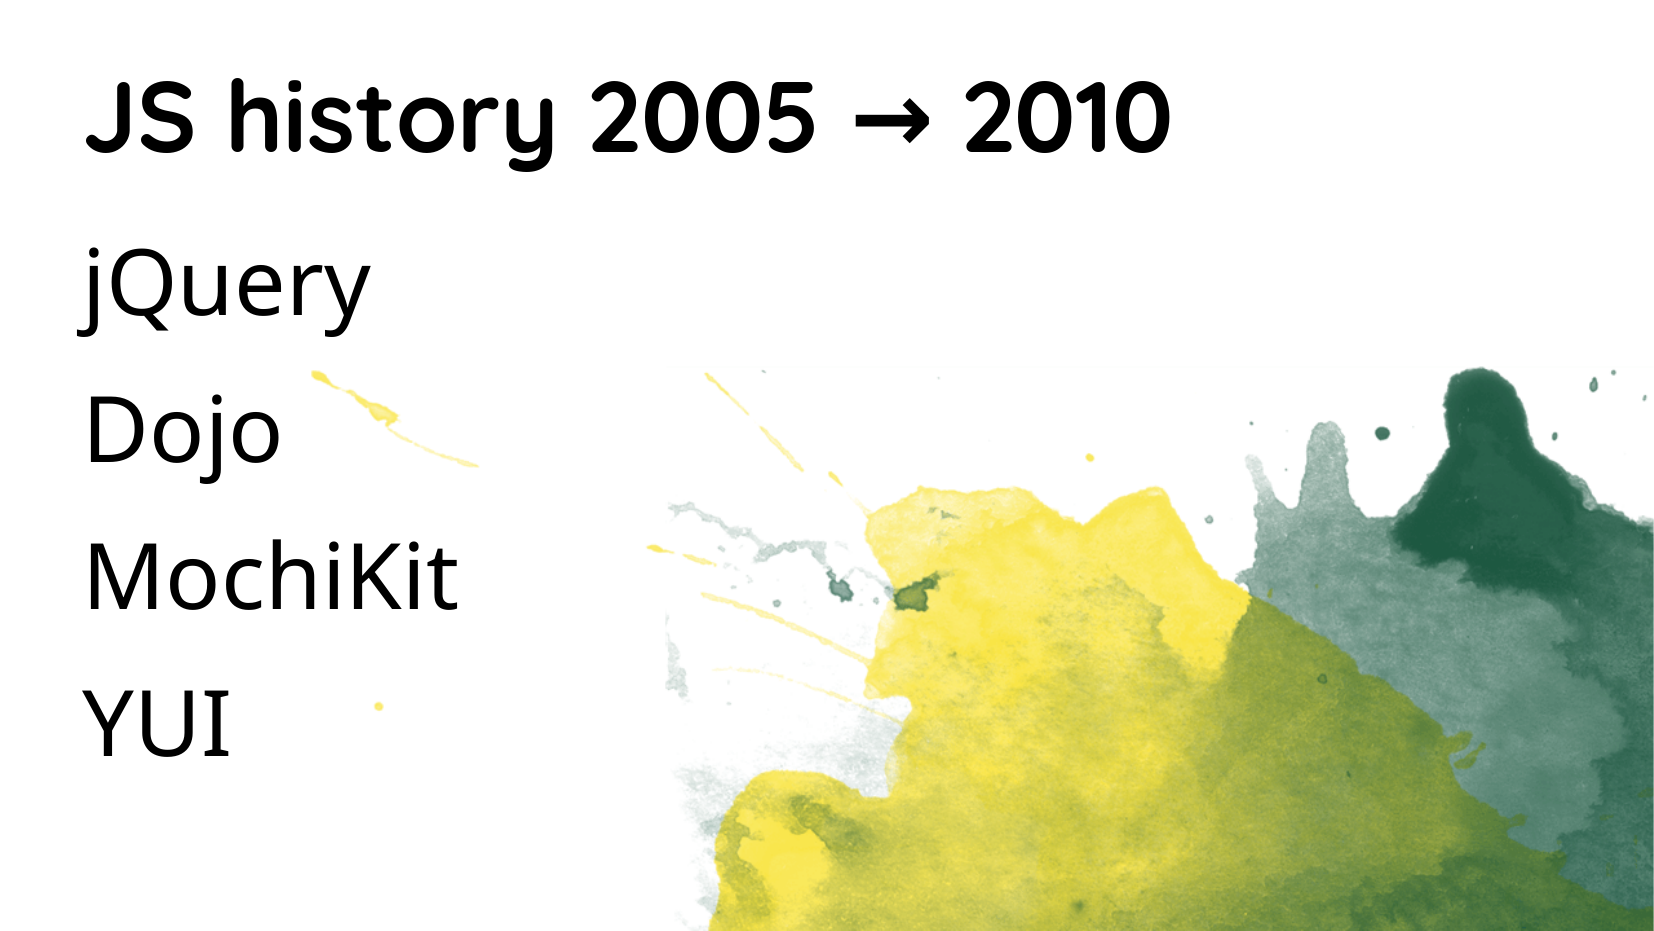

# JS history 2005 → 2010
jQuery
Dojo
MochiKit
YUI